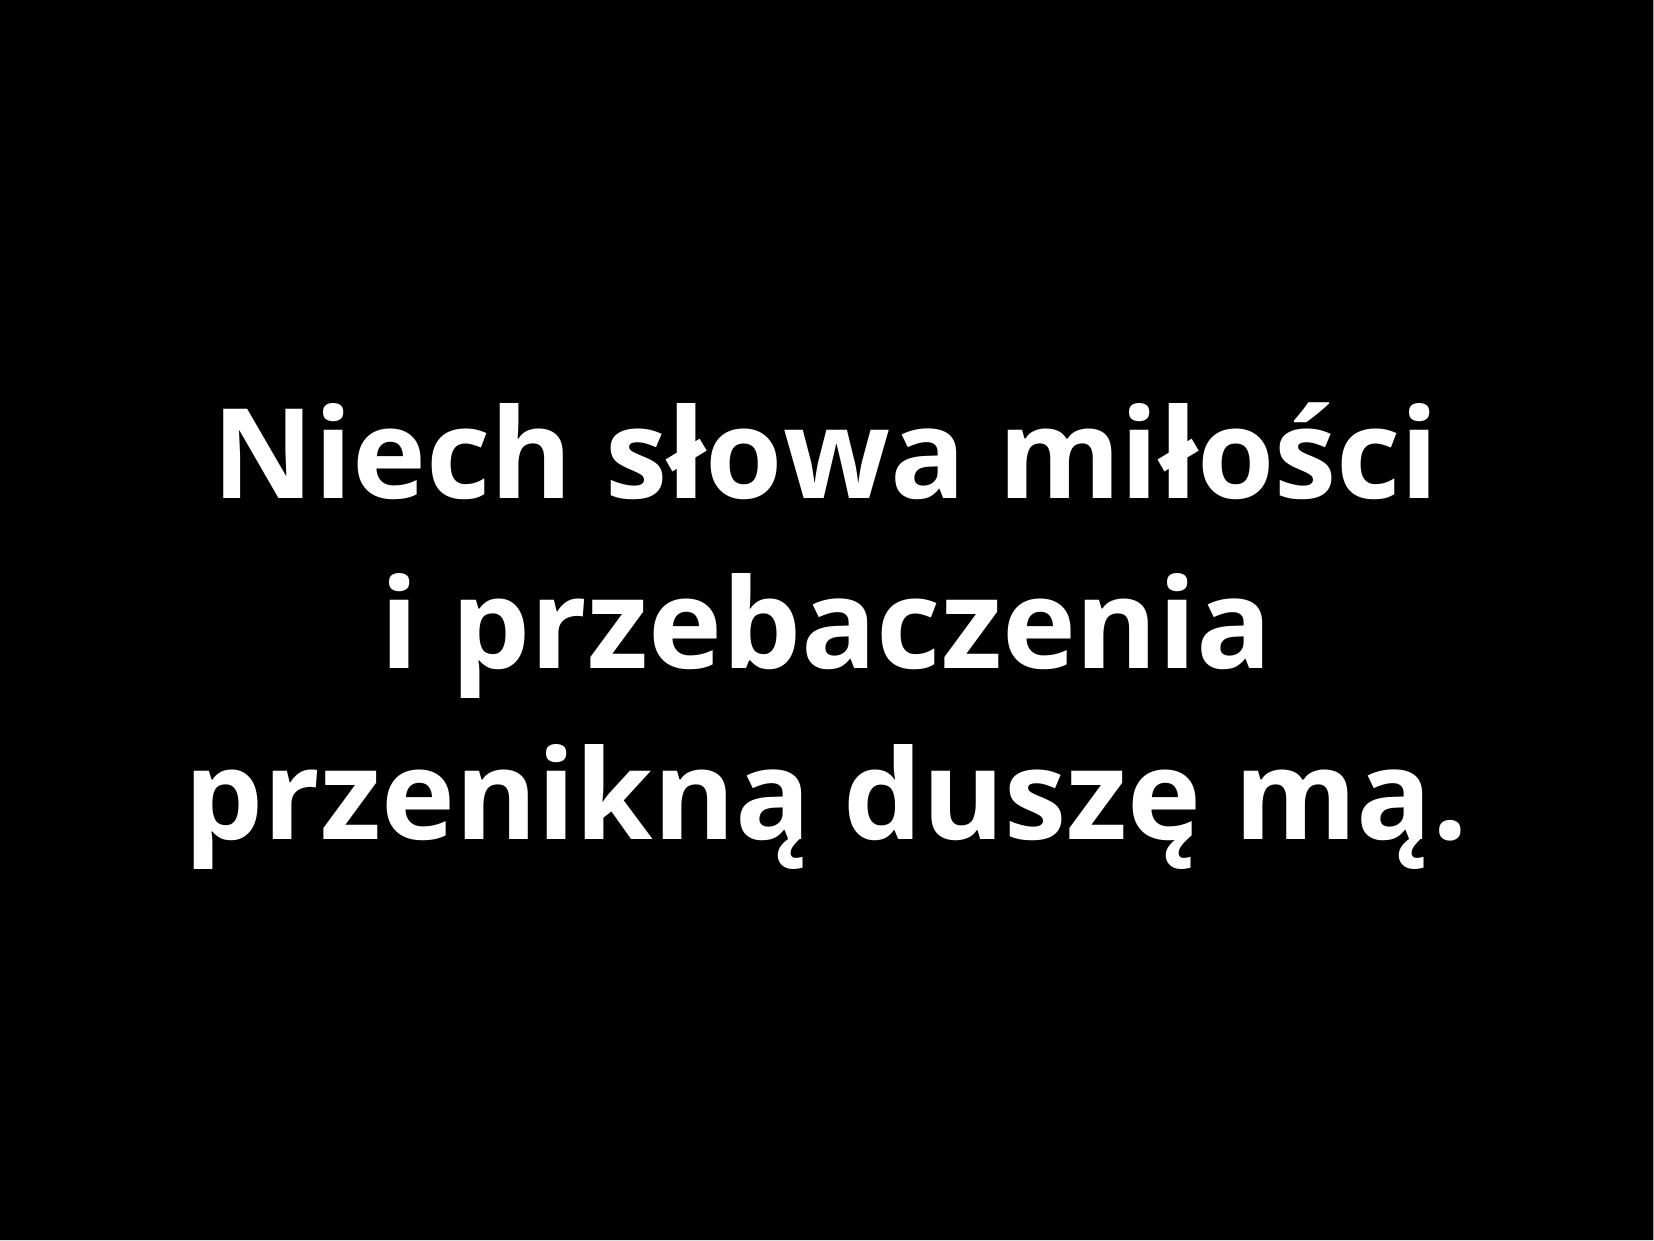

# Niech słowa miłości i przebaczenia przenikną duszę mą.